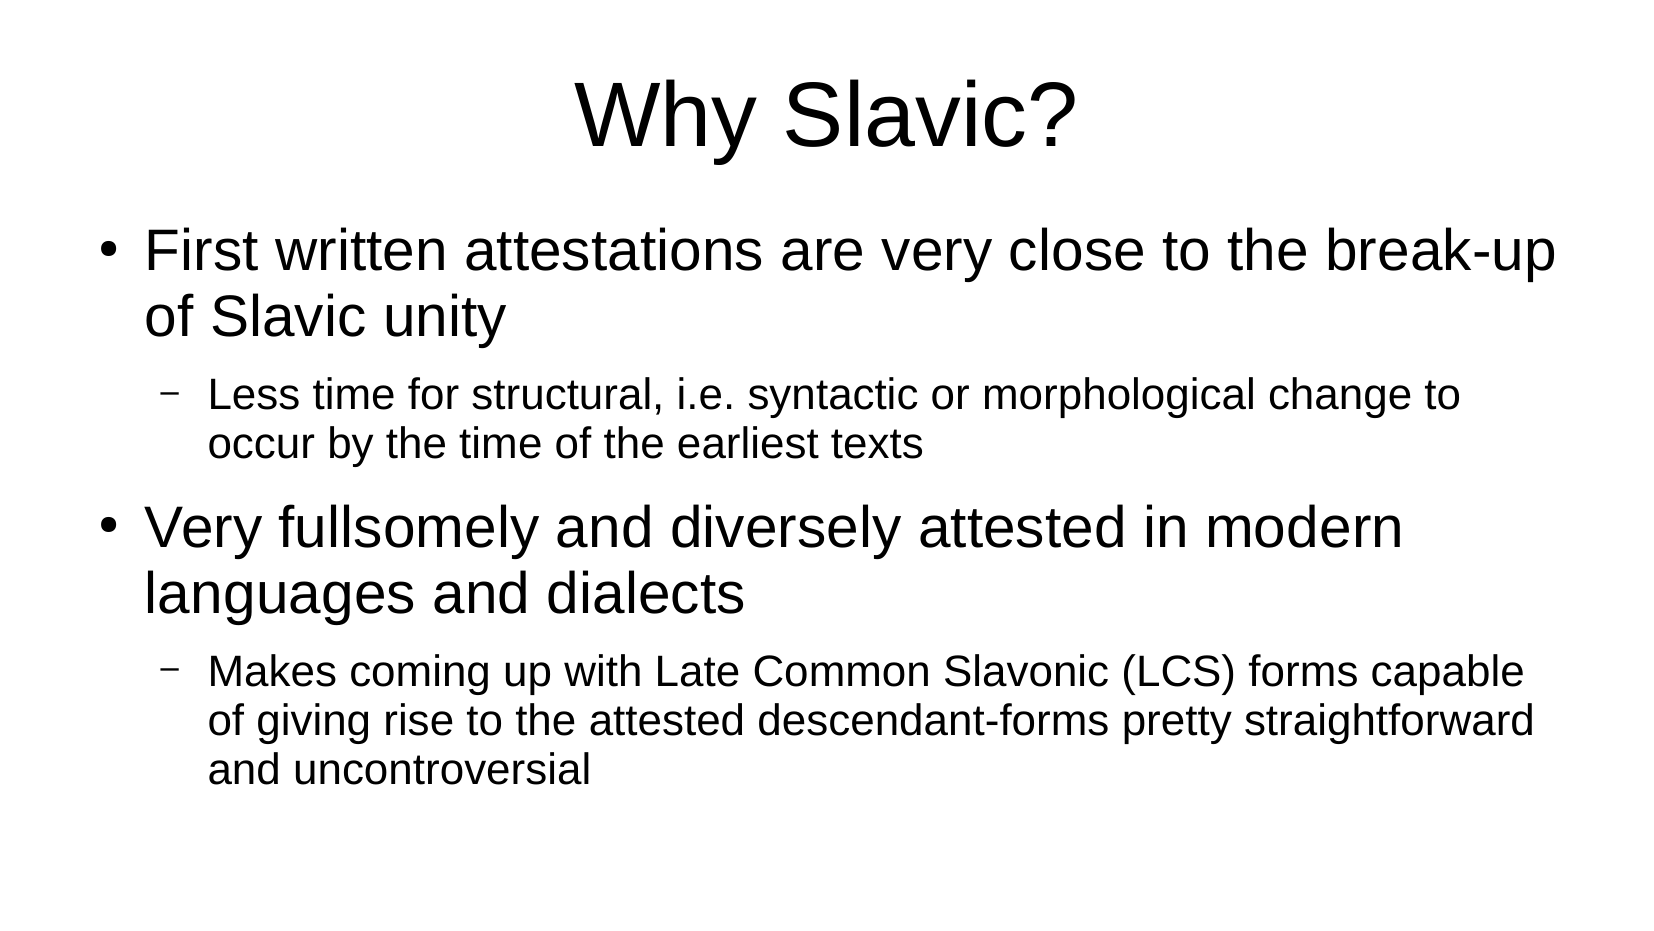

# Why Slavic?
First written attestations are very close to the break-up of Slavic unity
Less time for structural, i.e. syntactic or morphological change to occur by the time of the earliest texts
Very fullsomely and diversely attested in modern languages and dialects
Makes coming up with Late Common Slavonic (LCS) forms capable of giving rise to the attested descendant-forms pretty straightforward and uncontroversial